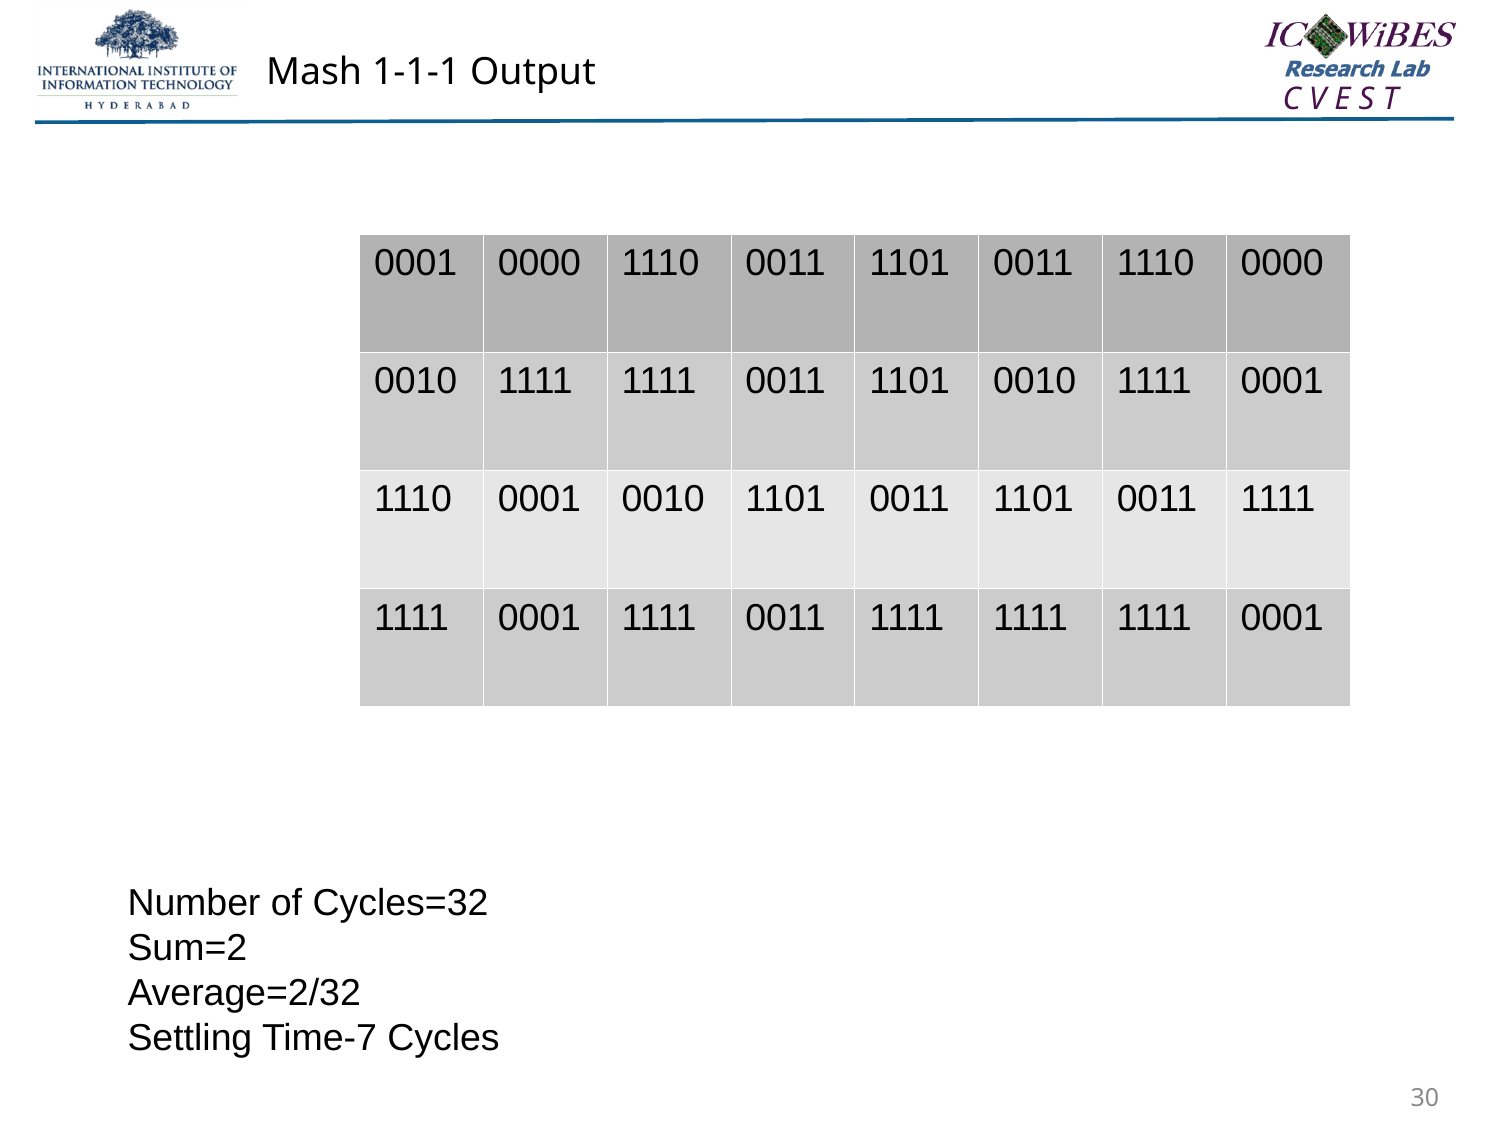

# Mash 1-1-1 Output
| 0001 | 0000 | 1110 | 0011 | 1101 | 0011 | 1110 | 0000 |
| --- | --- | --- | --- | --- | --- | --- | --- |
| 0010 | 1111 | 1111 | 0011 | 1101 | 0010 | 1111 | 0001 |
| 1110 | 0001 | 0010 | 1101 | 0011 | 1101 | 0011 | 1111 |
| 1111 | 0001 | 1111 | 0011 | 1111 | 1111 | 1111 | 0001 |
Number of Cycles=32
Sum=2
Average=2/32
Settling Time-7 Cycles